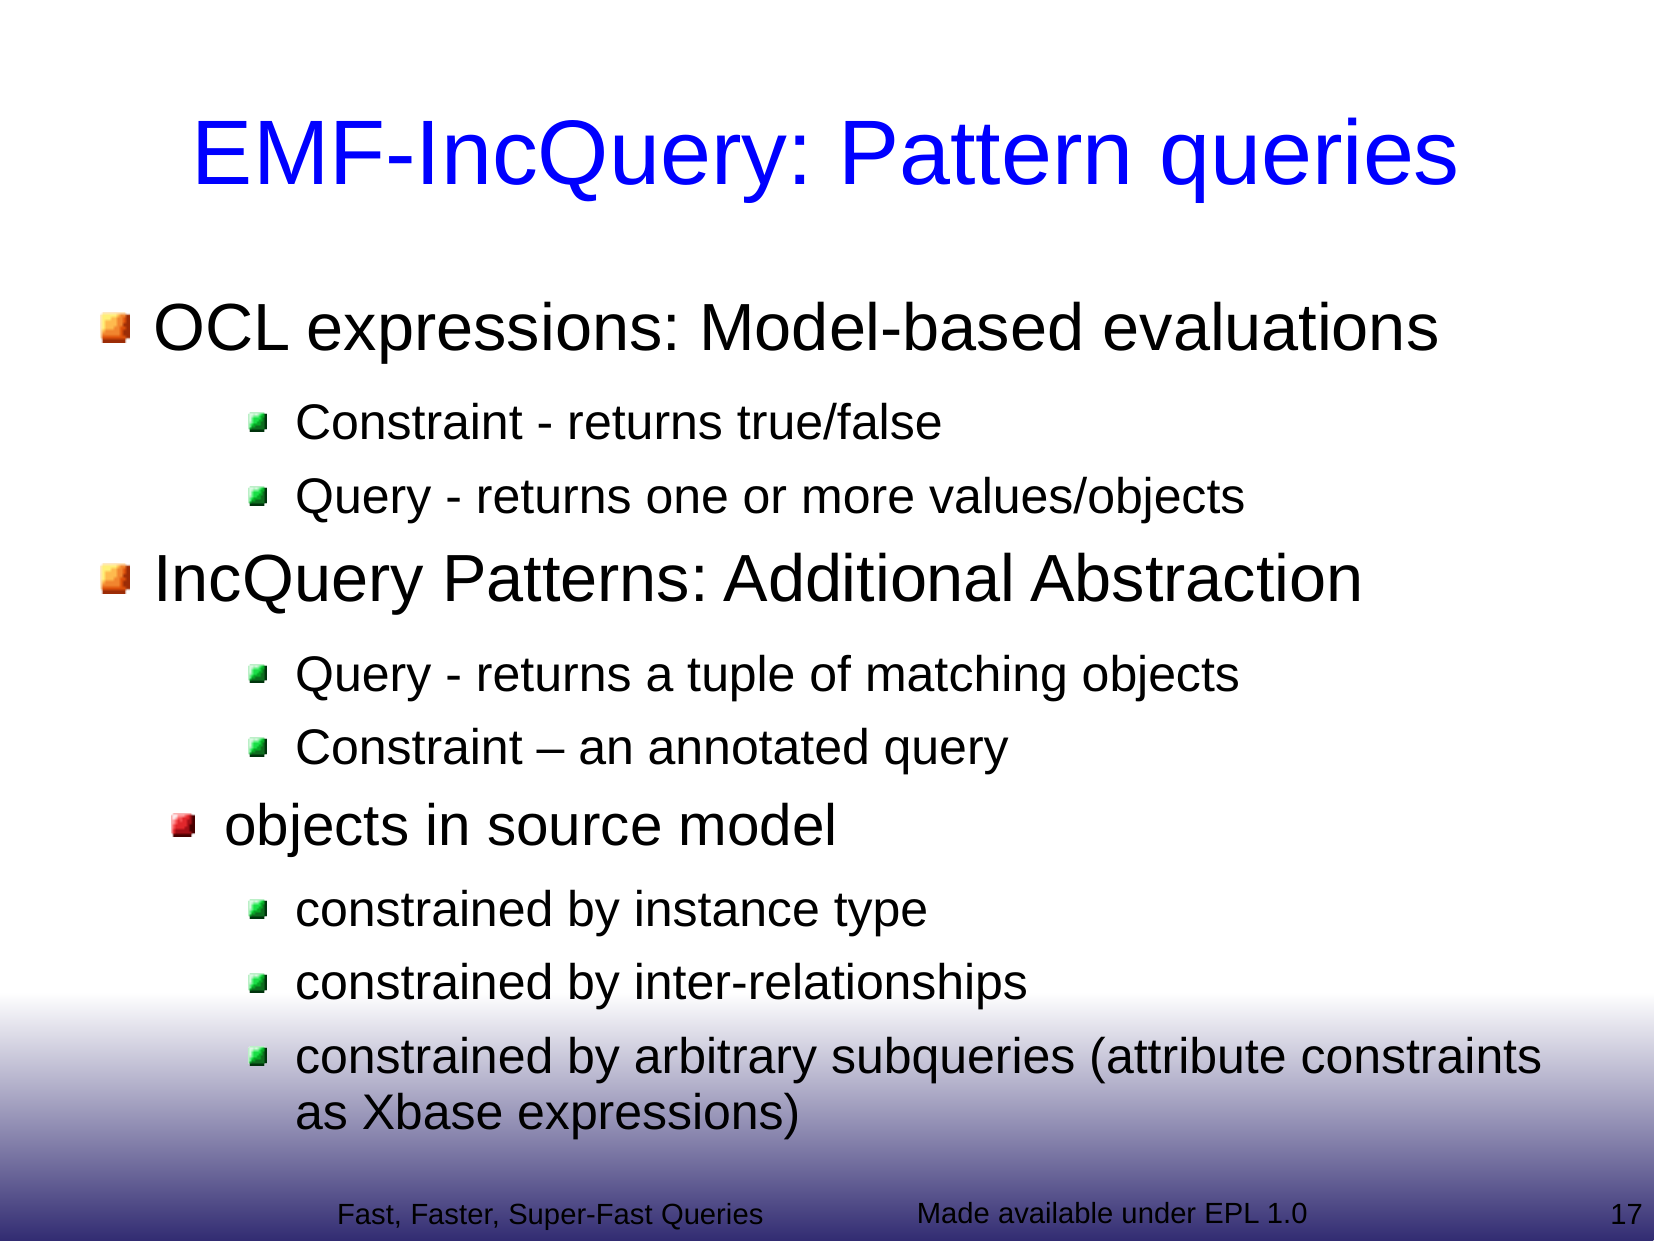

# EMF-IncQuery: Pattern queries
OCL expressions: Model-based evaluations
Constraint - returns true/false
Query - returns one or more values/objects
IncQuery Patterns: Additional Abstraction
Query - returns a tuple of matching objects
Constraint – an annotated query
objects in source model
constrained by instance type
constrained by inter-relationships
constrained by arbitrary subqueries (attribute constraints as Xbase expressions)
Fast, Faster, Super-Fast Queries
17